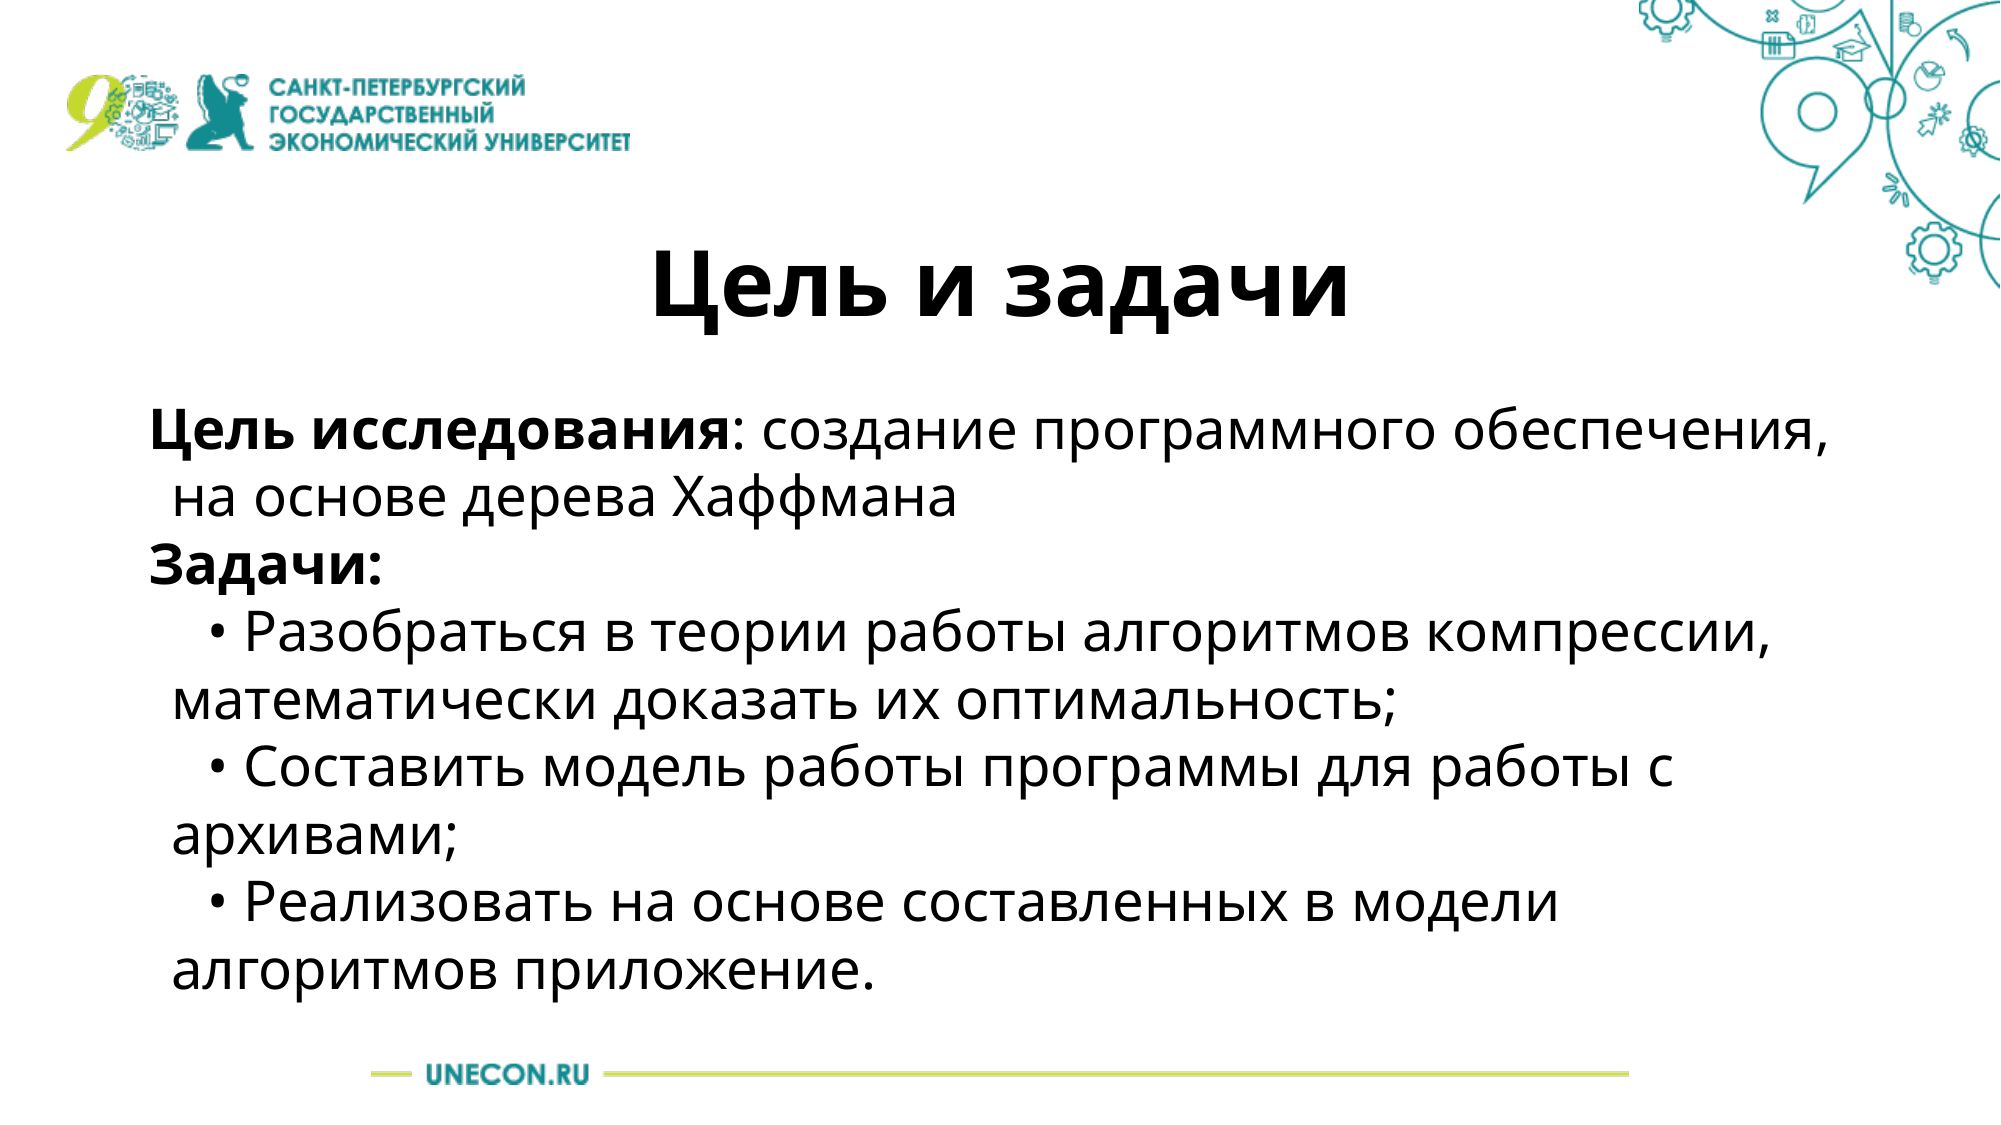

# Цель и задачи
Цель исследования: создание программного обеспечения, на основе дерева Хаффмана
Задачи:
 • Разобраться в теории работы алгоритмов компрессии, математически доказать их оптимальность;
 • Составить модель работы программы для работы с архивами;
 • Реализовать на основе составленных в модели алгоритмов приложение.